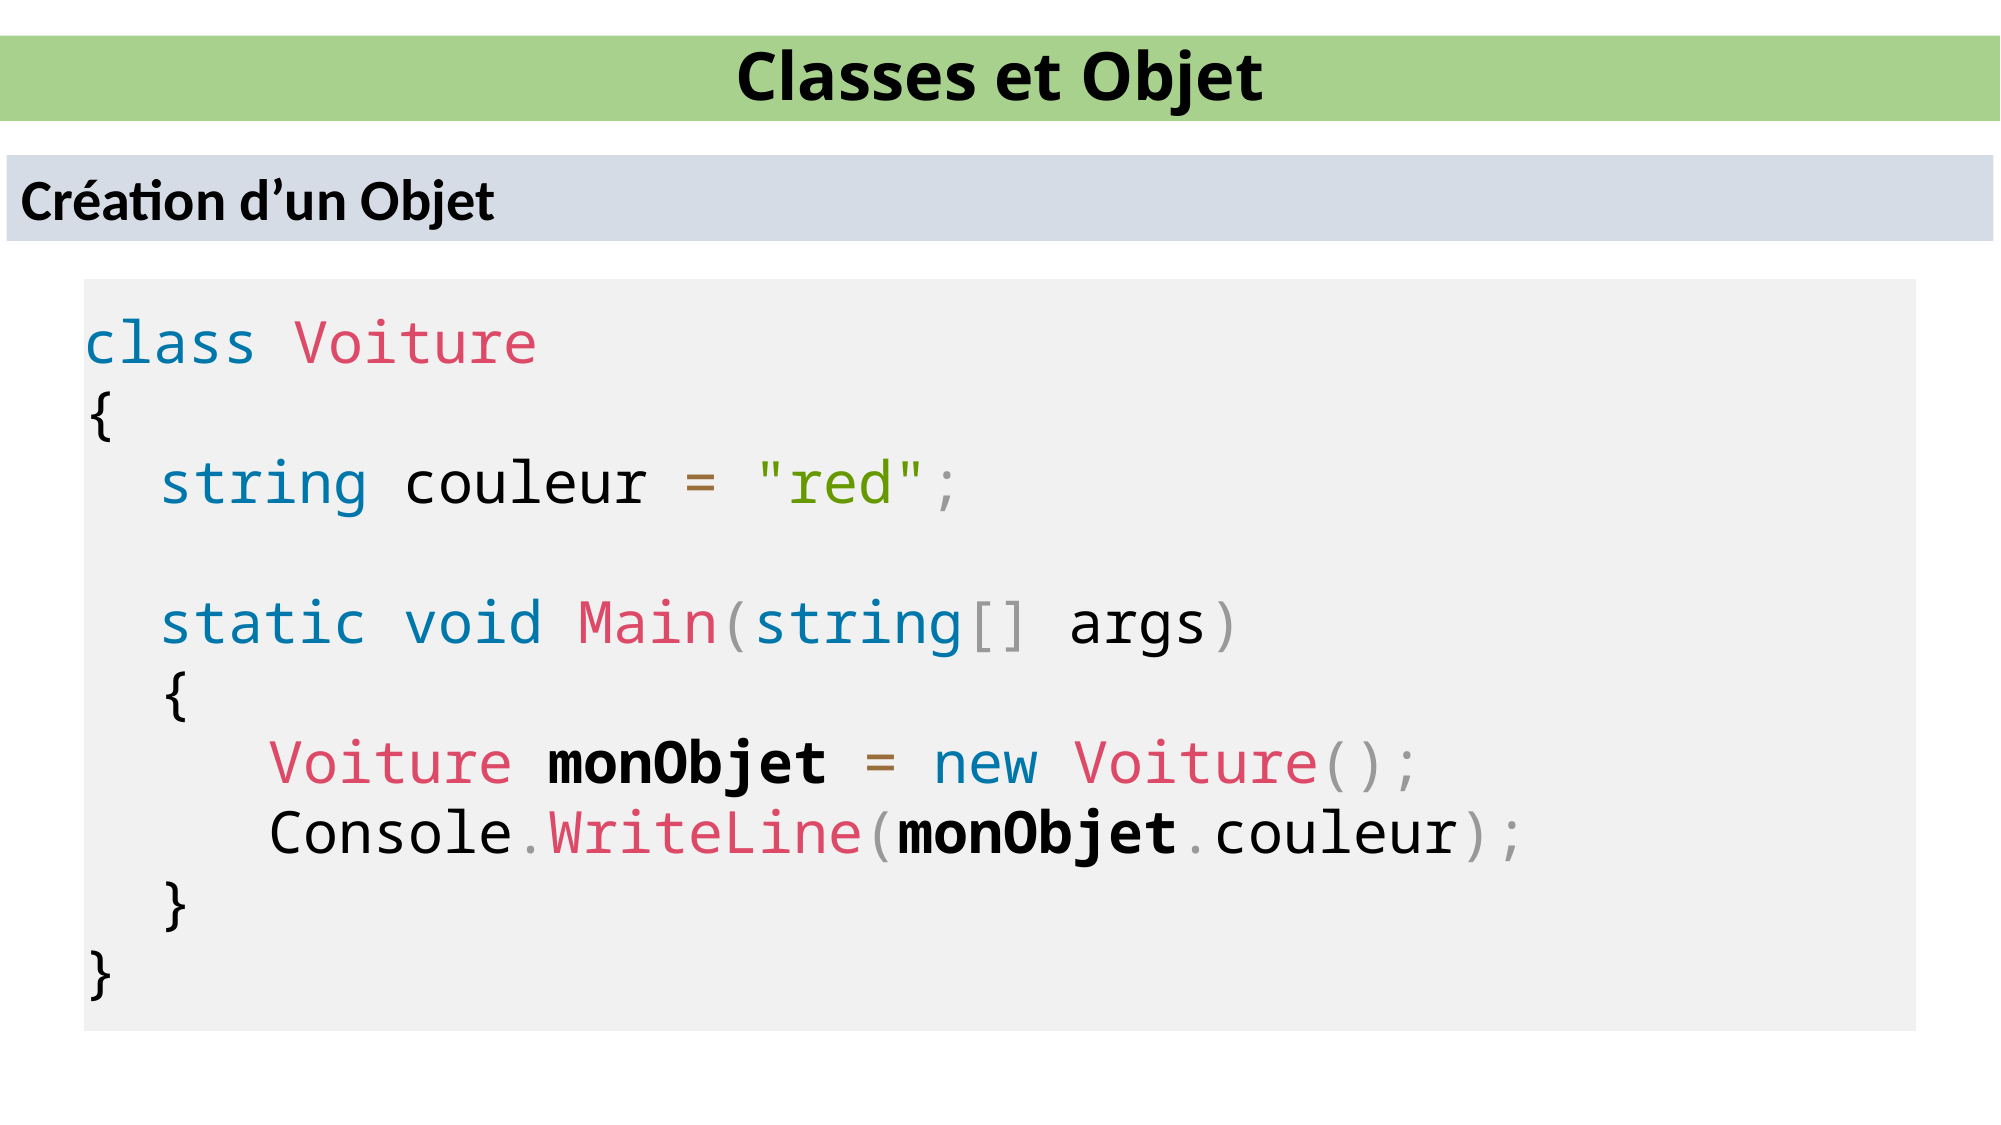

# Classes et Objet
Création d’un Objet
class Voiture
{
	string couleur = "red";
	static void Main(string[] args)
	{
		 Voiture monObjet = new Voiture();
		 Console.WriteLine(monObjet.couleur);
	}
}